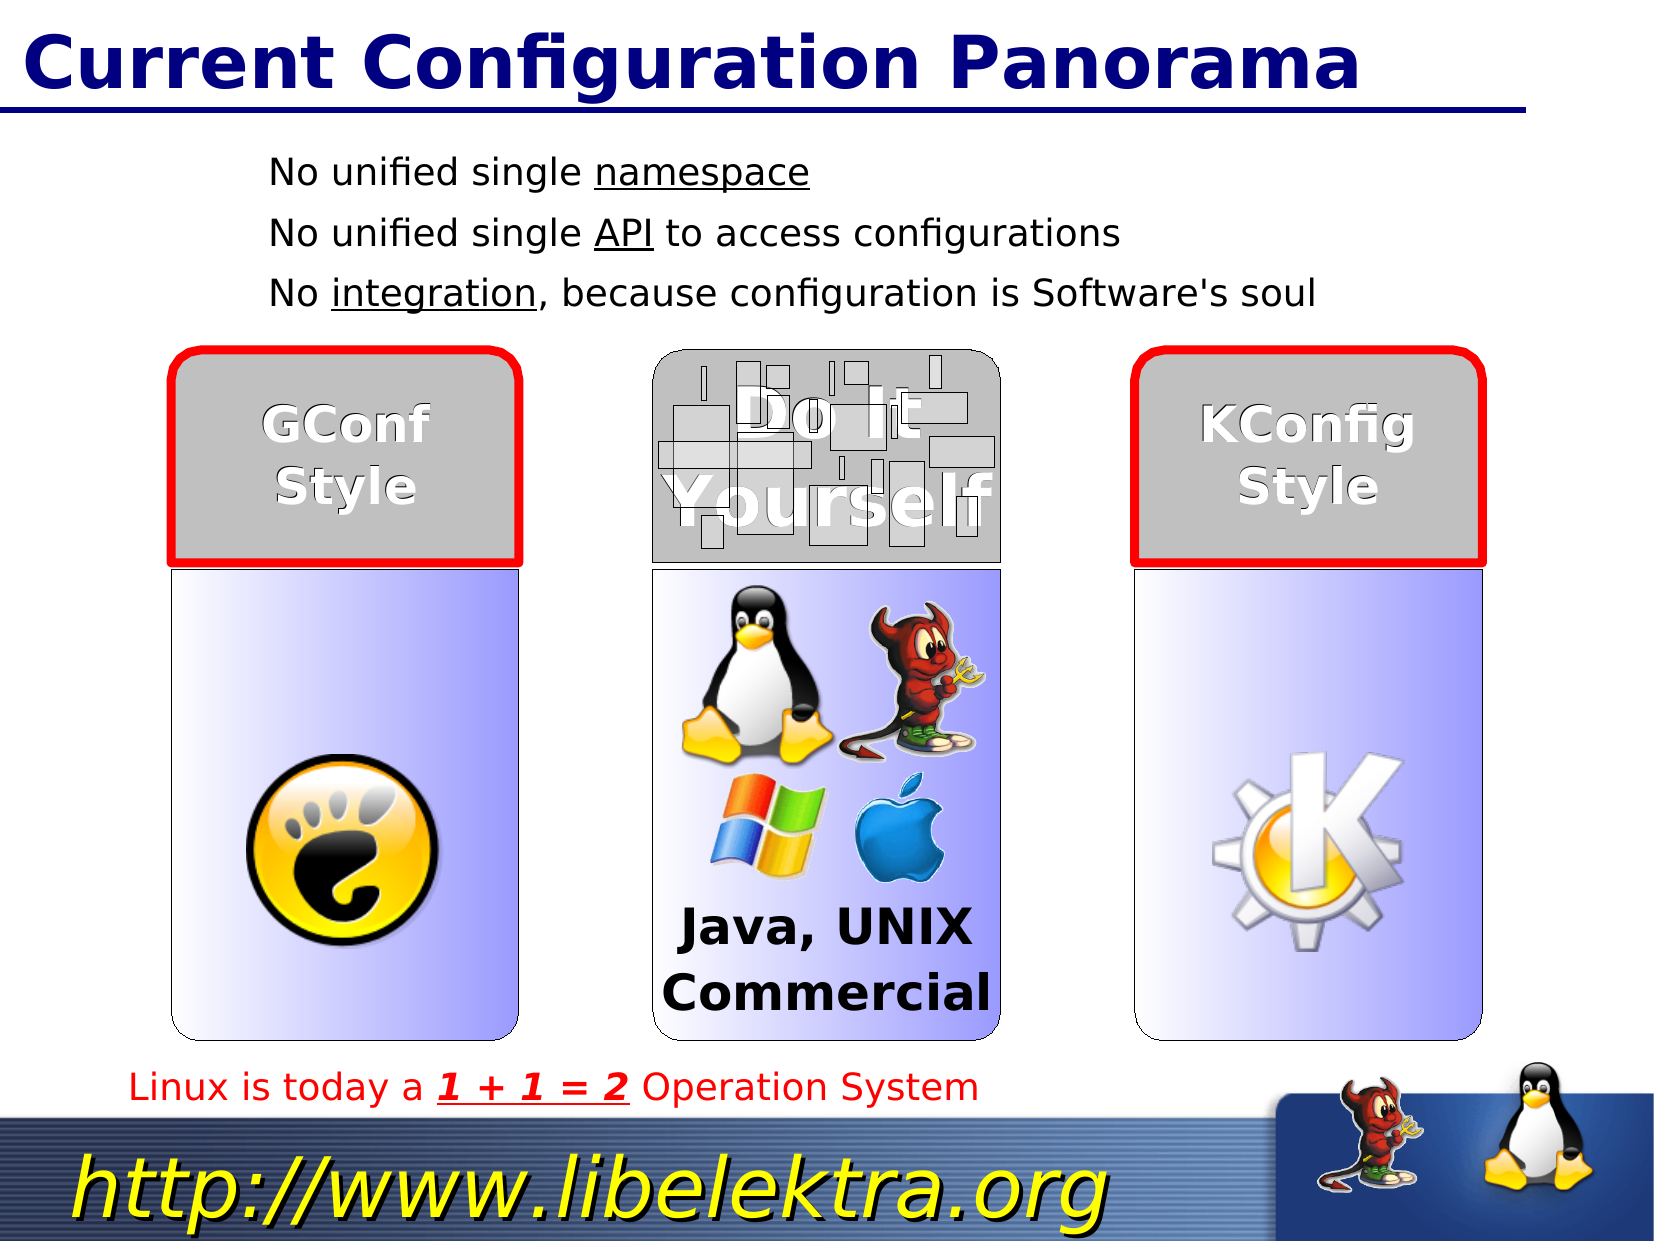

Current Configuration Panorama
# No unified single namespace
No unified single API to access configurations
No integration, because configuration is Software's soul
Do It Yourself
Java, UNIX
Commercial
GConf Style
KConfig Style
Linux is today a 1 + 1 = 2 Operation System